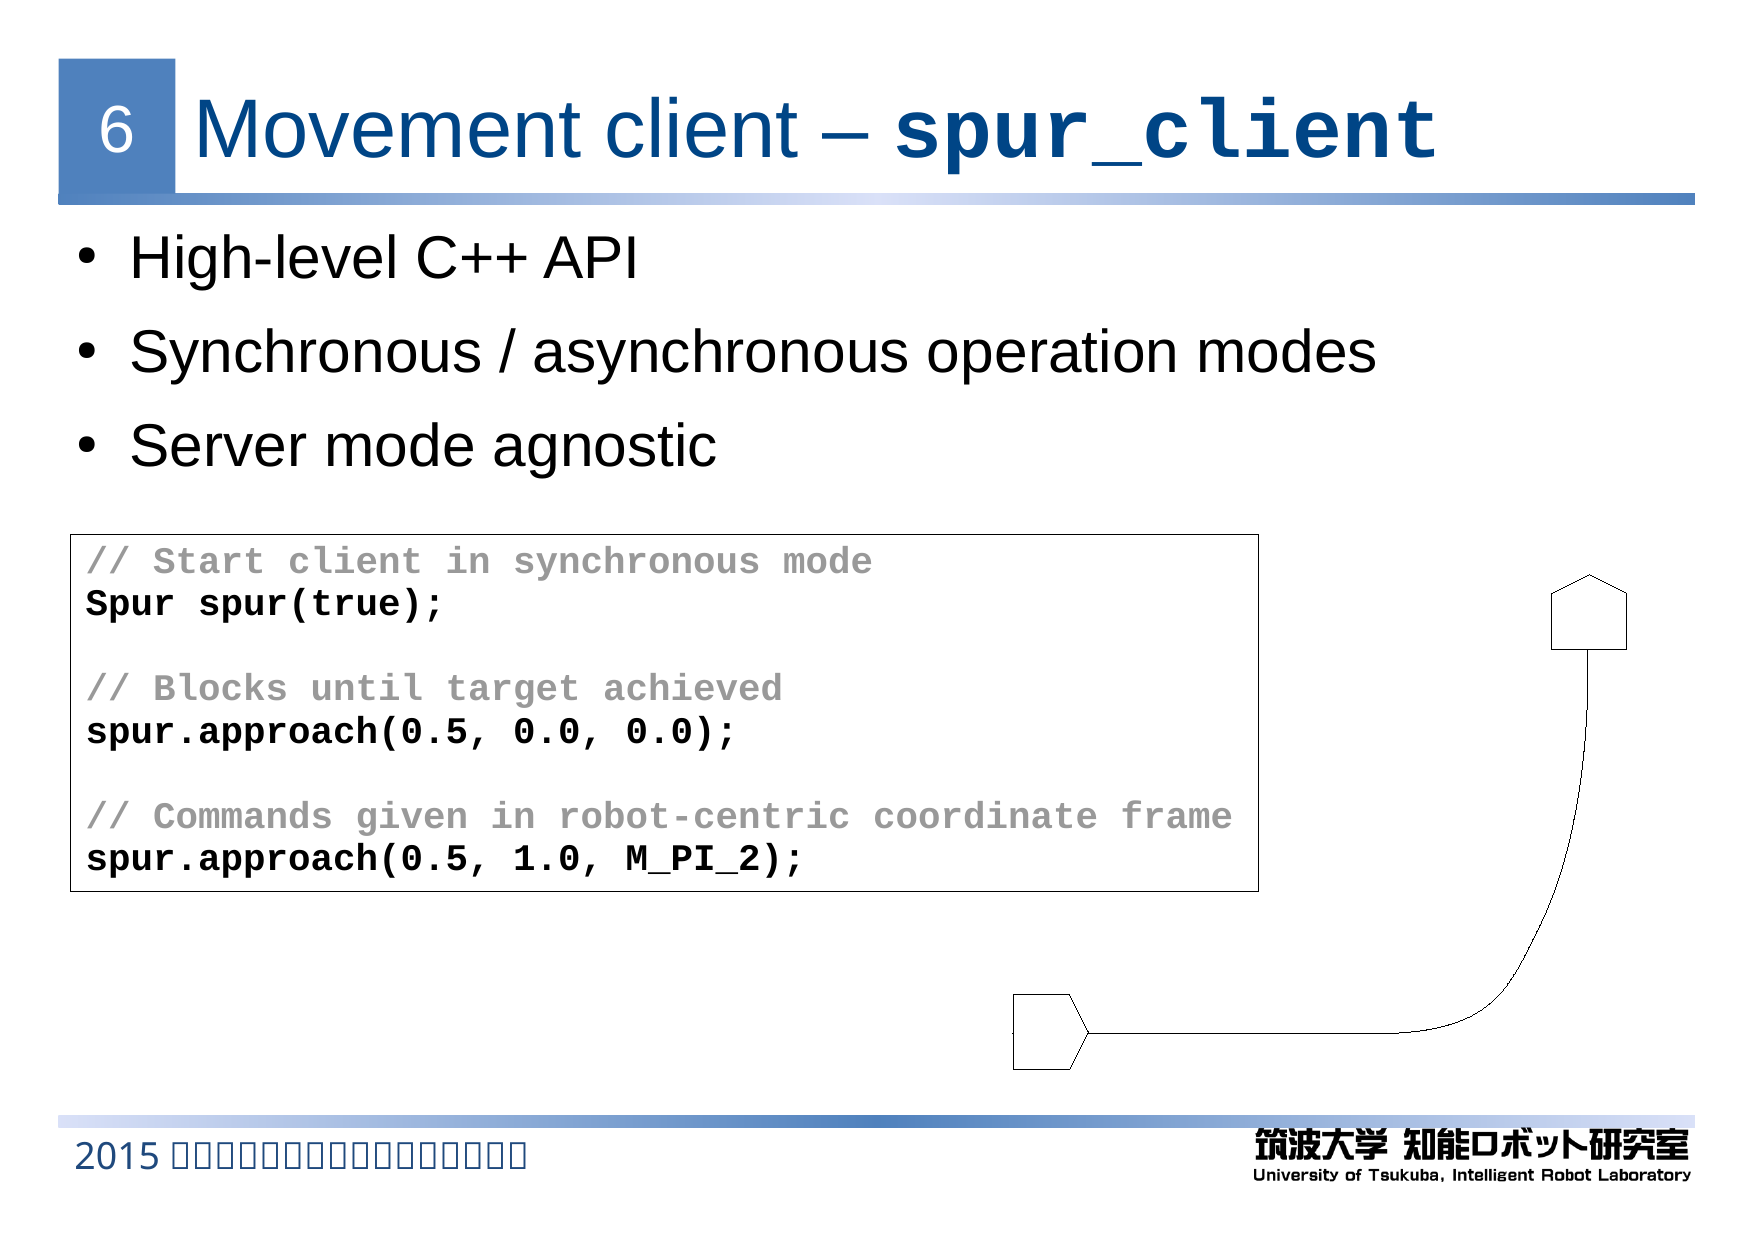

# Movement client – spur_client
High-level C++ API
Synchronous / asynchronous operation modes
Server mode agnostic
// Start client in synchronous mode
Spur spur(true);
// Blocks until target achieved
spur.approach(0.5, 0.0, 0.0);
// Commands given in robot-centric coordinate frame
spur.approach(0.5, 1.0, M_PI_2);